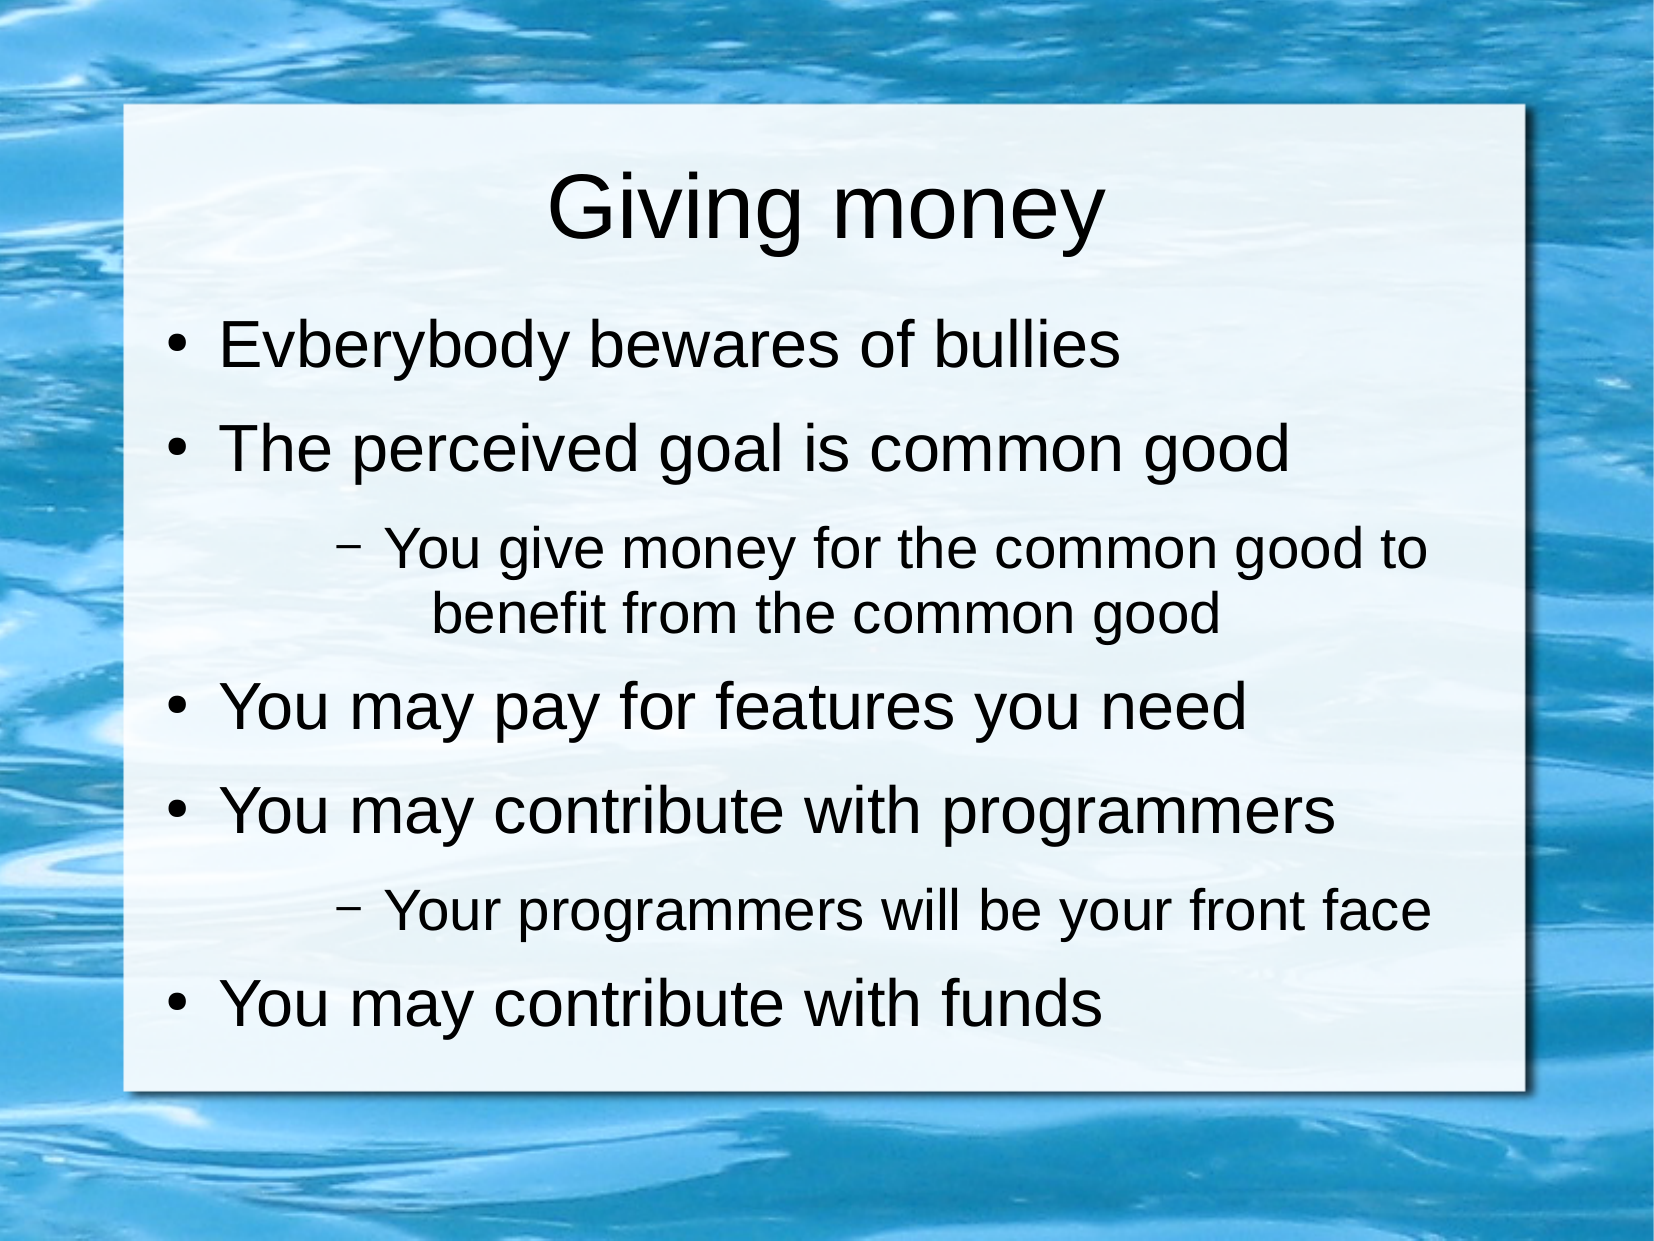

# Giving money
Evberybody bewares of bullies
The perceived goal is common good
You give money for the common good to benefit from the common good
You may pay for features you need
You may contribute with programmers
Your programmers will be your front face
You may contribute with funds